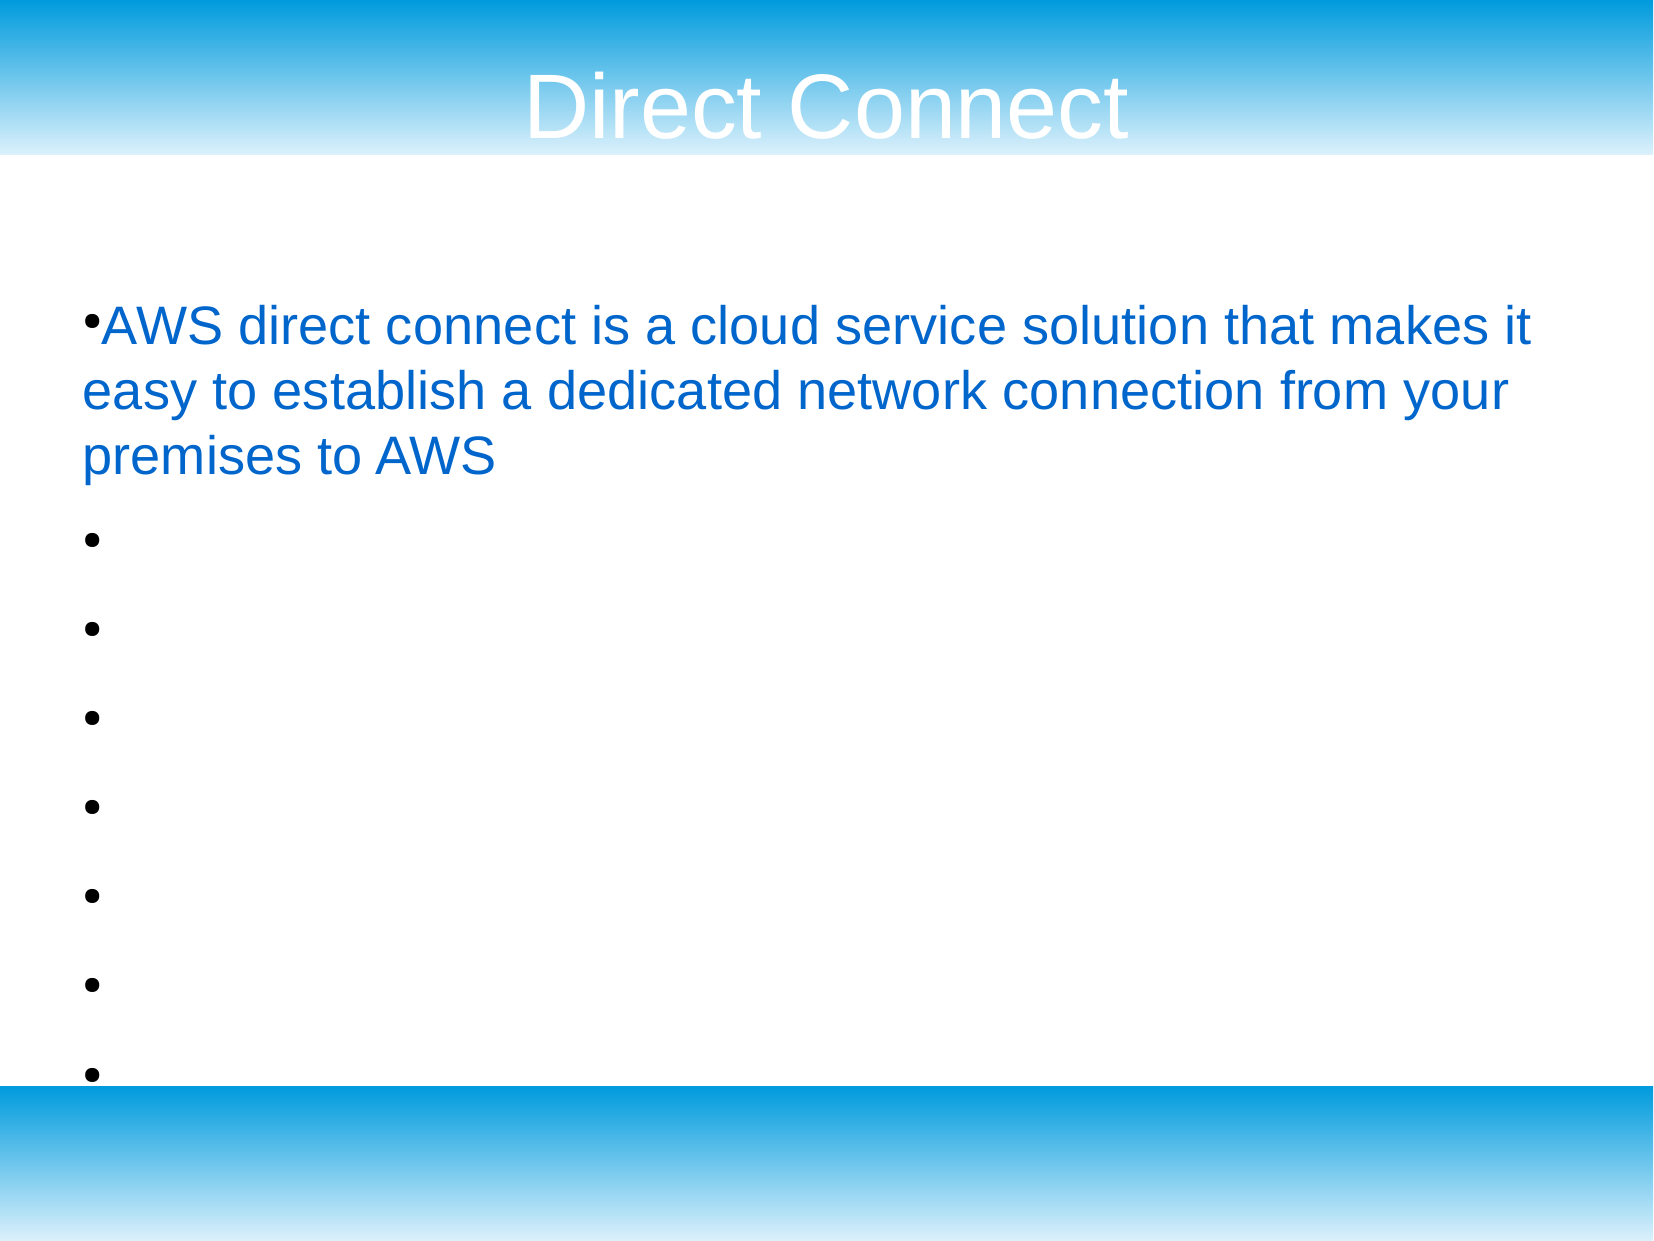

# Direct Connect
AWS direct connect is a cloud service solution that makes it easy to establish a dedicated network connection from your premises to AWS